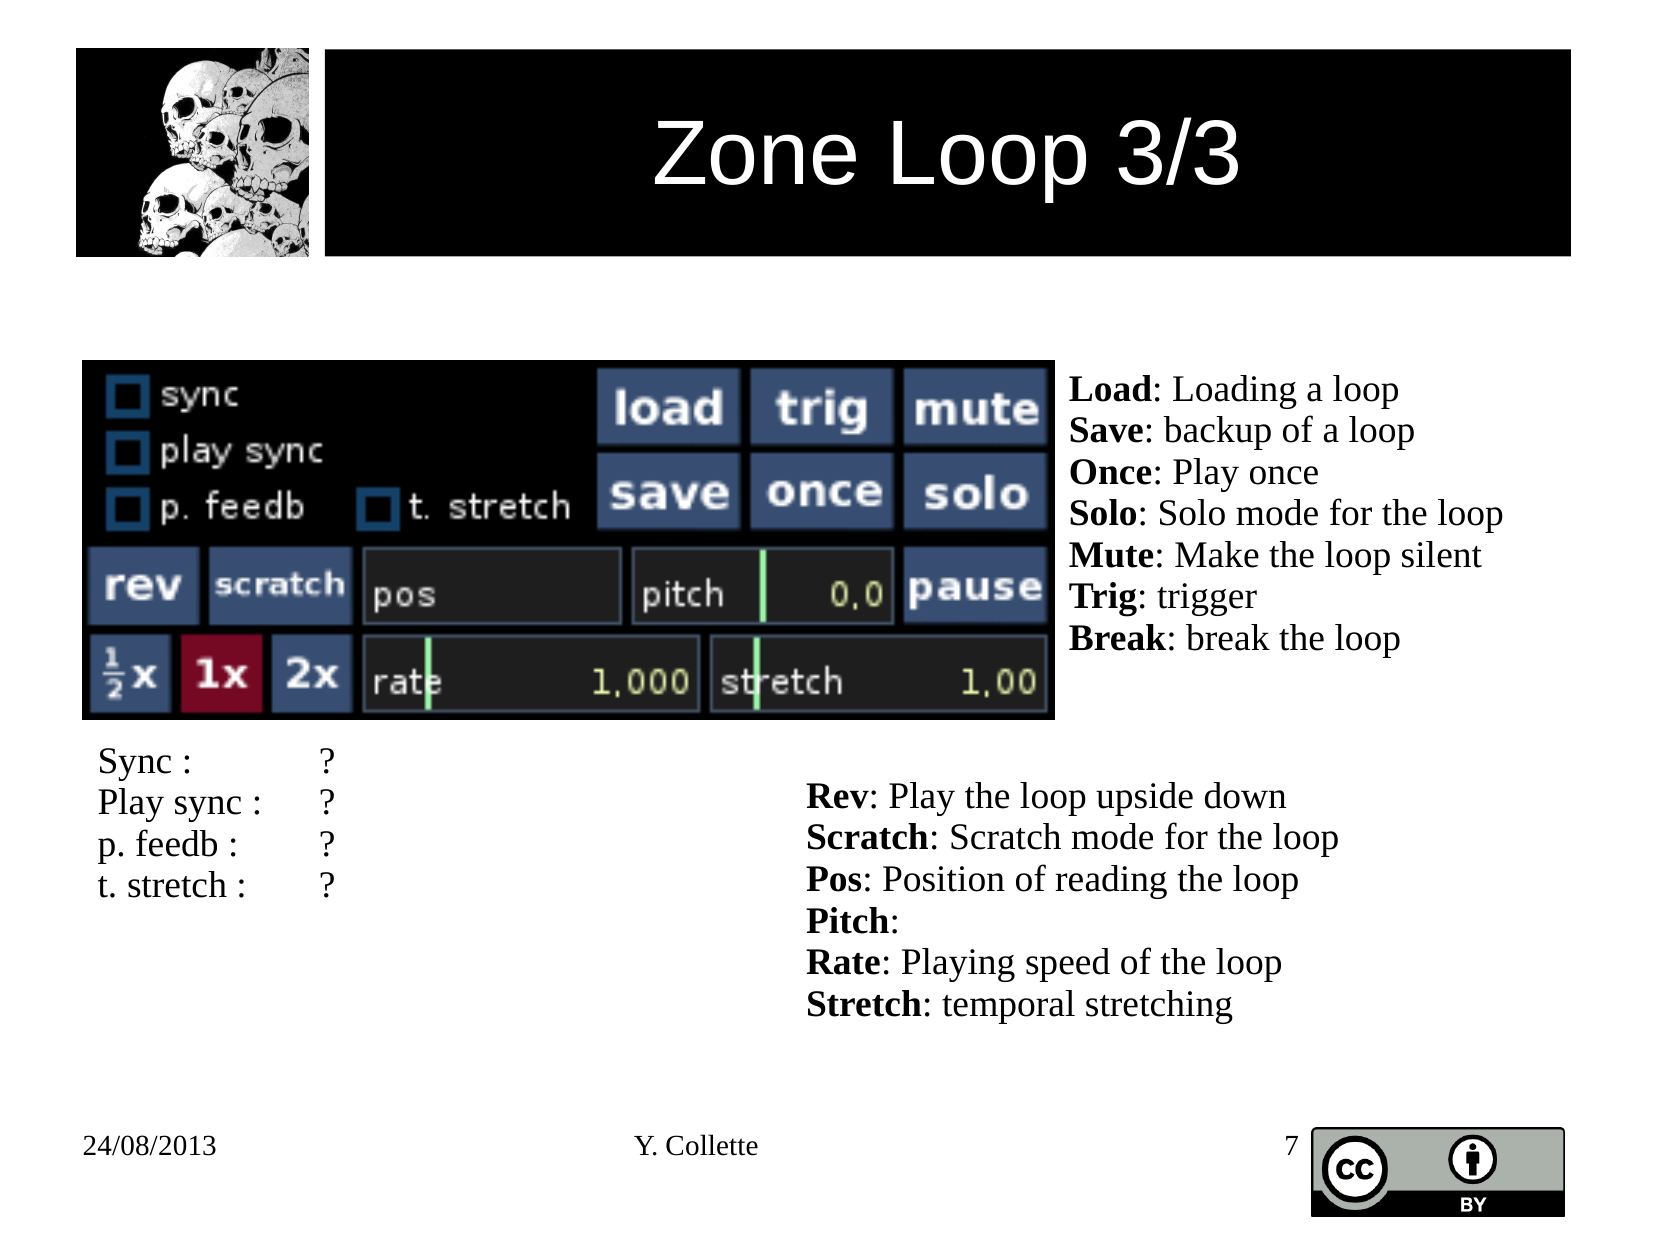

# Zone Loop 3/3
Load: Loading a loop
Save: backup of a loop
Once: Play once
Solo: Solo mode for the loop
Mute: Make the loop silent
Trig: trigger
Break: break the loop
Sync : 		?
Play sync : 	?
p. feedb : 	?
t. stretch : 	?
Rev: Play the loop upside down
Scratch: Scratch mode for the loop
Pos: Position of reading the loop
Pitch:
Rate: Playing speed of the loop
Stretch: temporal stretching
Y. Collette
7